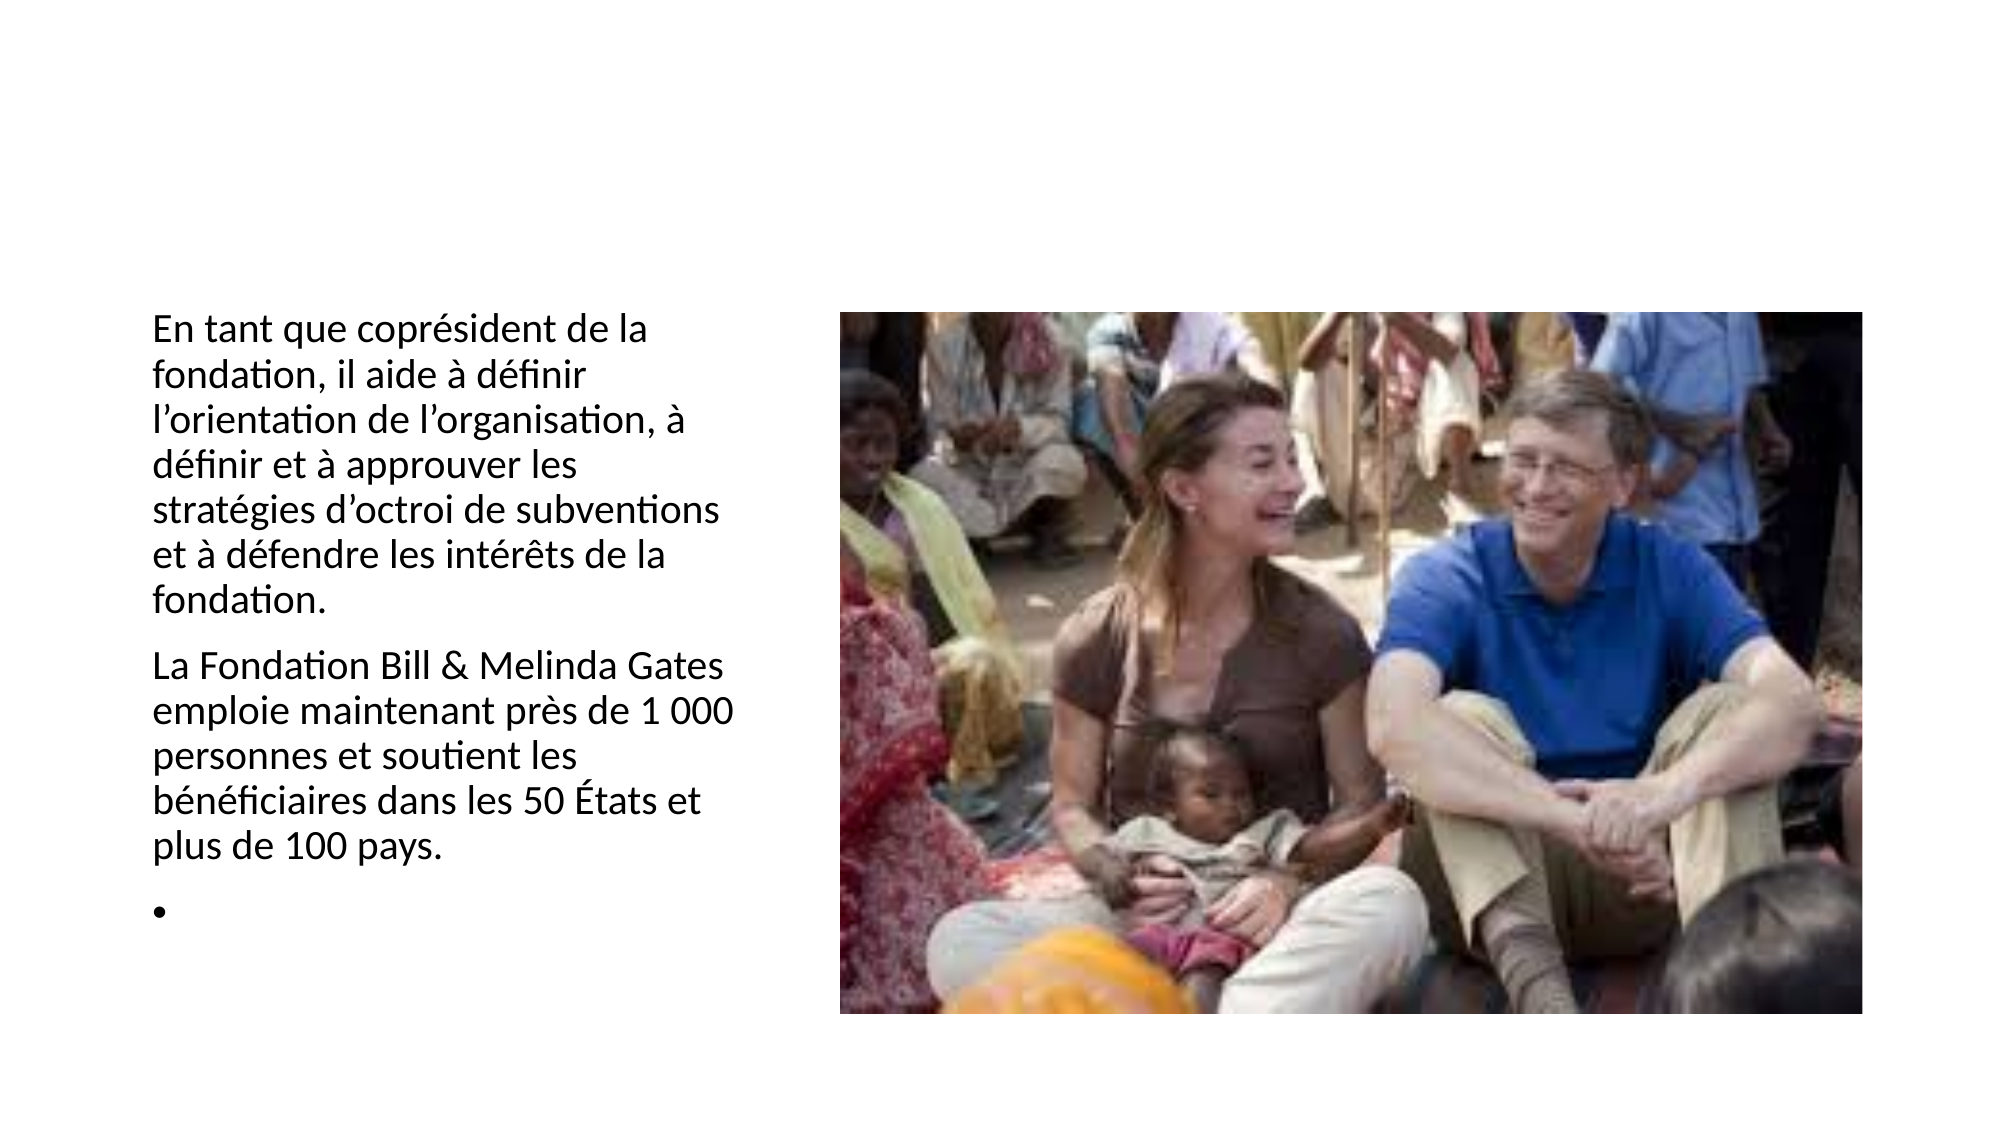

#
En tant que coprésident de la fondation, il aide à définir l’orientation de l’organisation, à définir et à approuver les stratégies d’octroi de subventions et à défendre les intérêts de la fondation.
La Fondation Bill & Melinda Gates emploie maintenant près de 1 000 personnes et soutient les bénéficiaires dans les 50 États et plus de 100 pays.